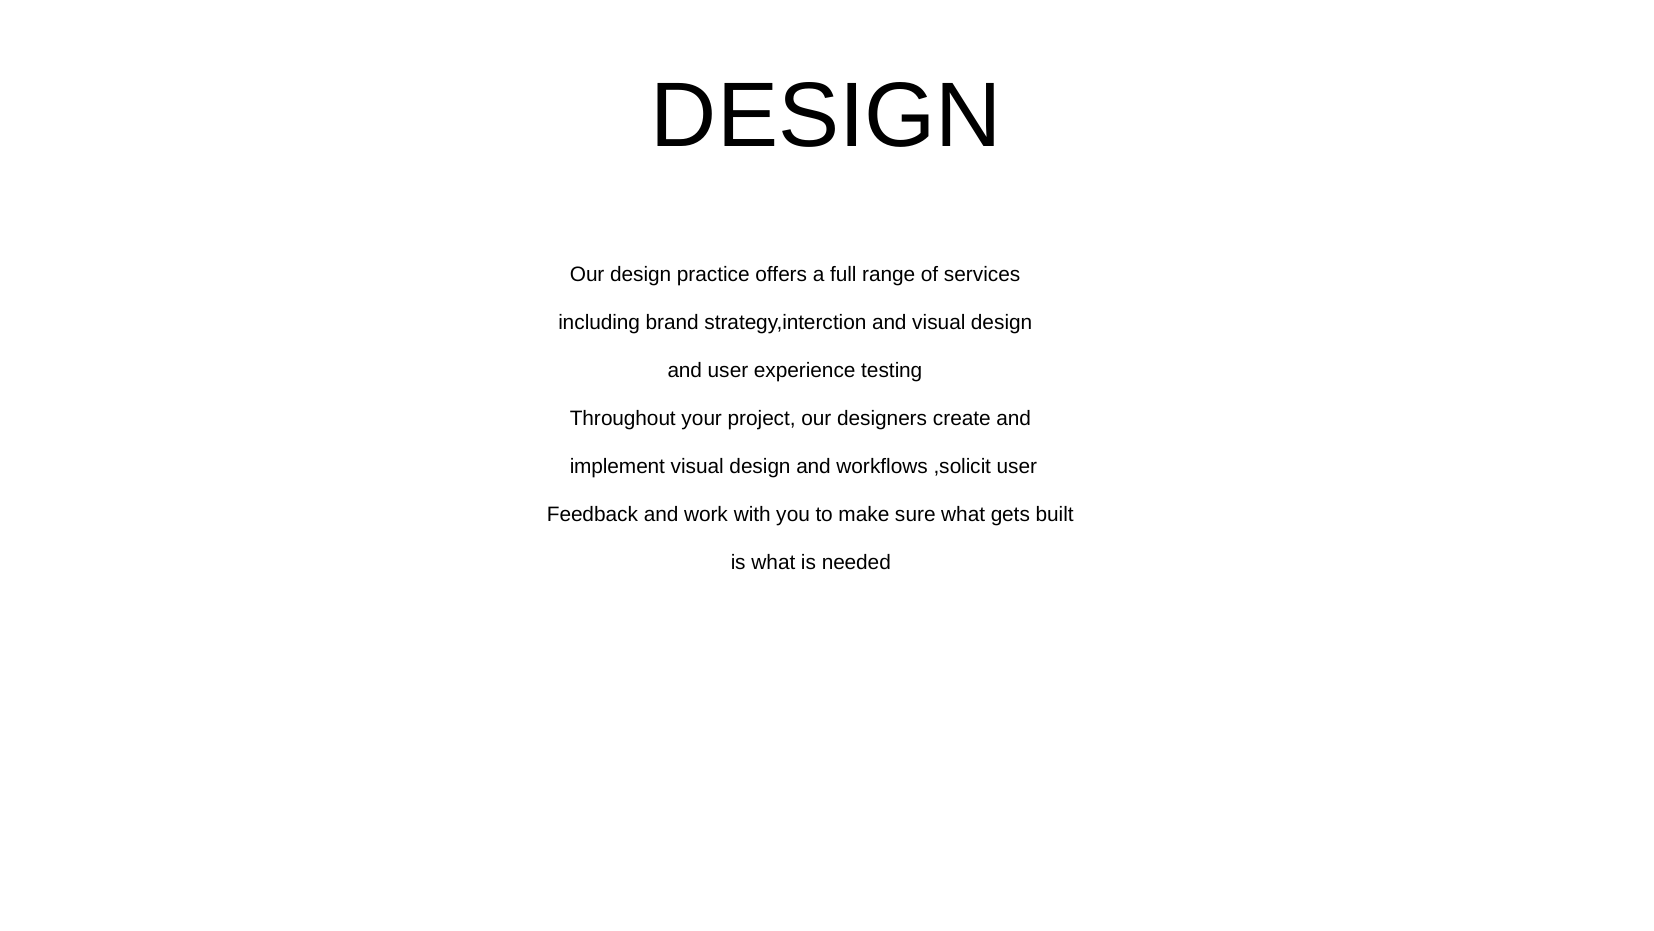

# DESIGN
 Our design practice offers a full range of services
 including brand strategy,interction and visual design
 and user experience testing
 Throughout your project, our designers create and
 implement visual design and workflows ,solicit user
 Feedback and work with you to make sure what gets built
 is what is needed